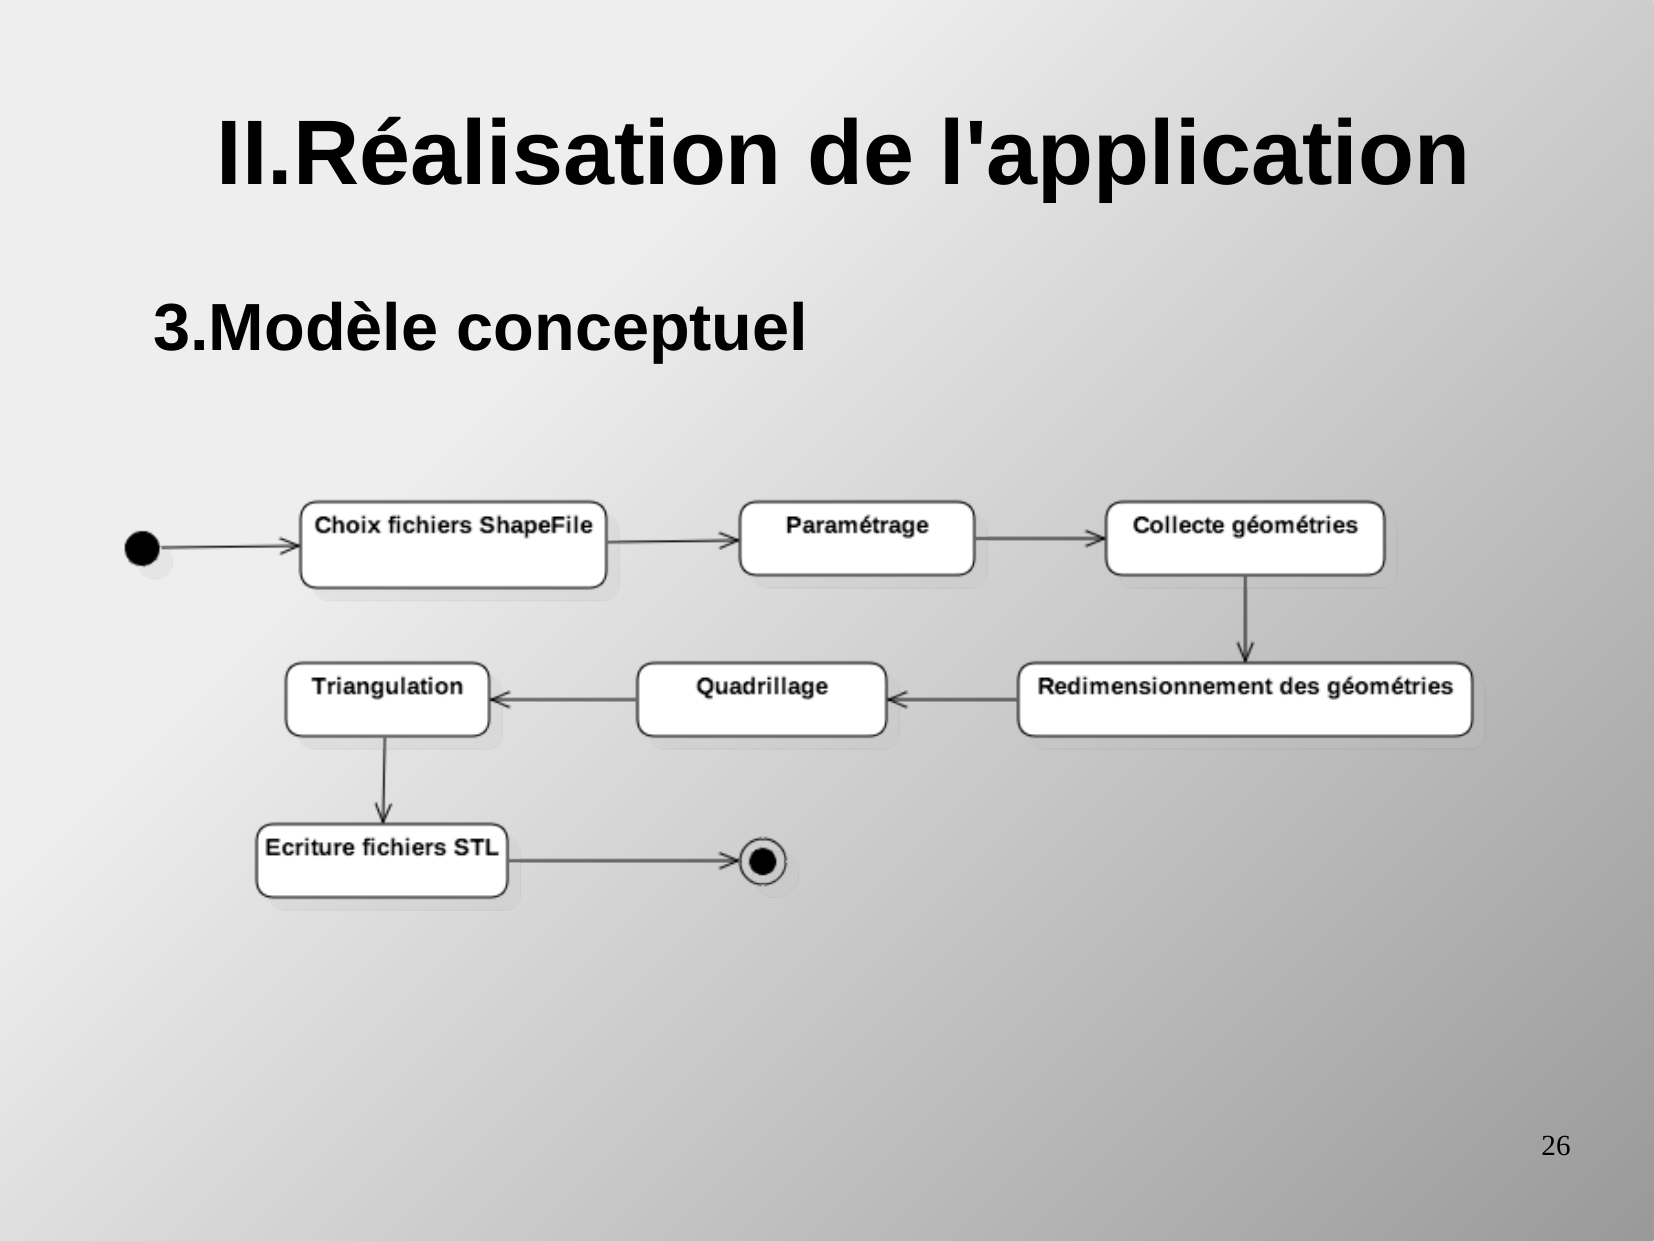

# II.Réalisation de l'application
3.Modèle conceptuel
26